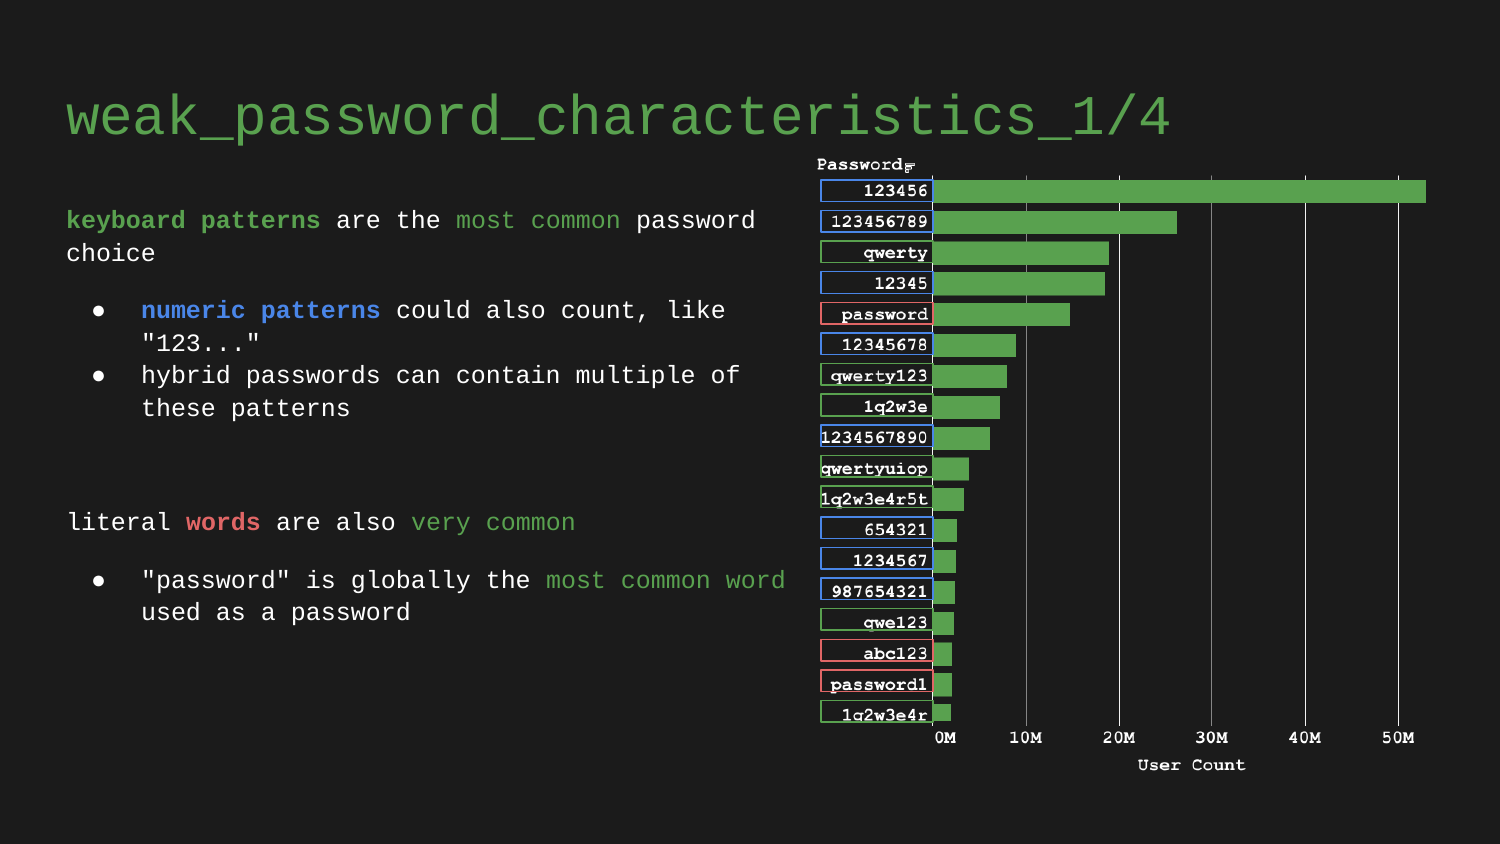

# weak_password_characteristics_1/4
keyboard patterns are the most common password choice
numeric patterns could also count, like "123..."
hybrid passwords can contain multiple of these patterns
literal words are also very common
"password" is globally the most common word used as a password